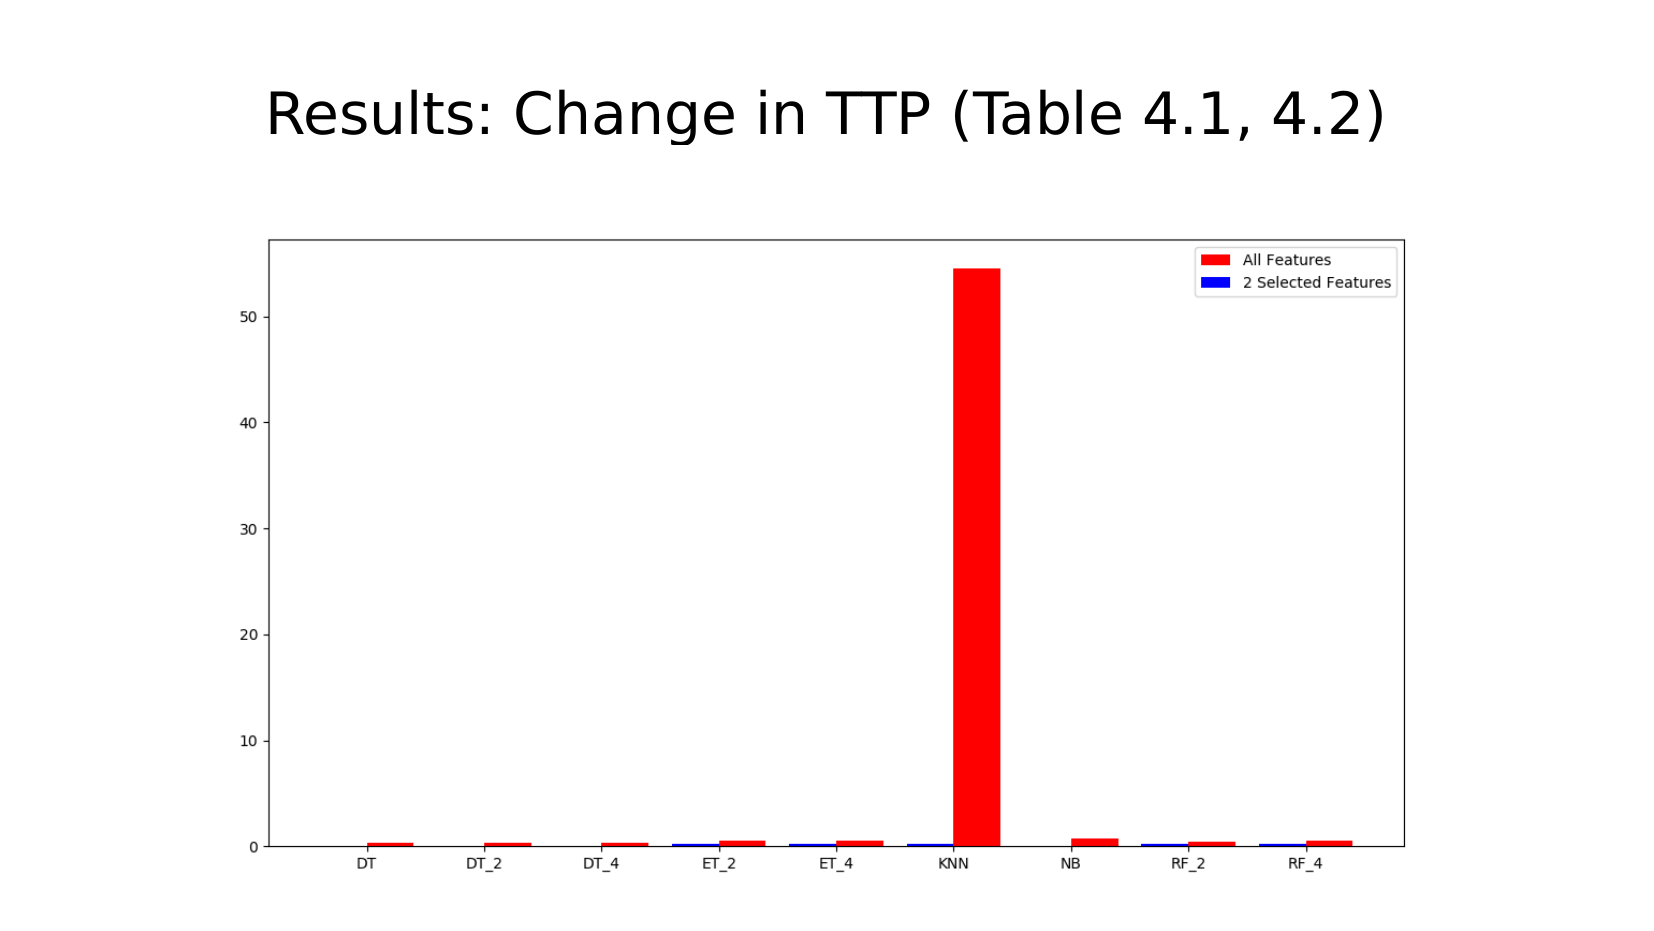

# Results: Change in TTP (Table 4.1, 4.2)